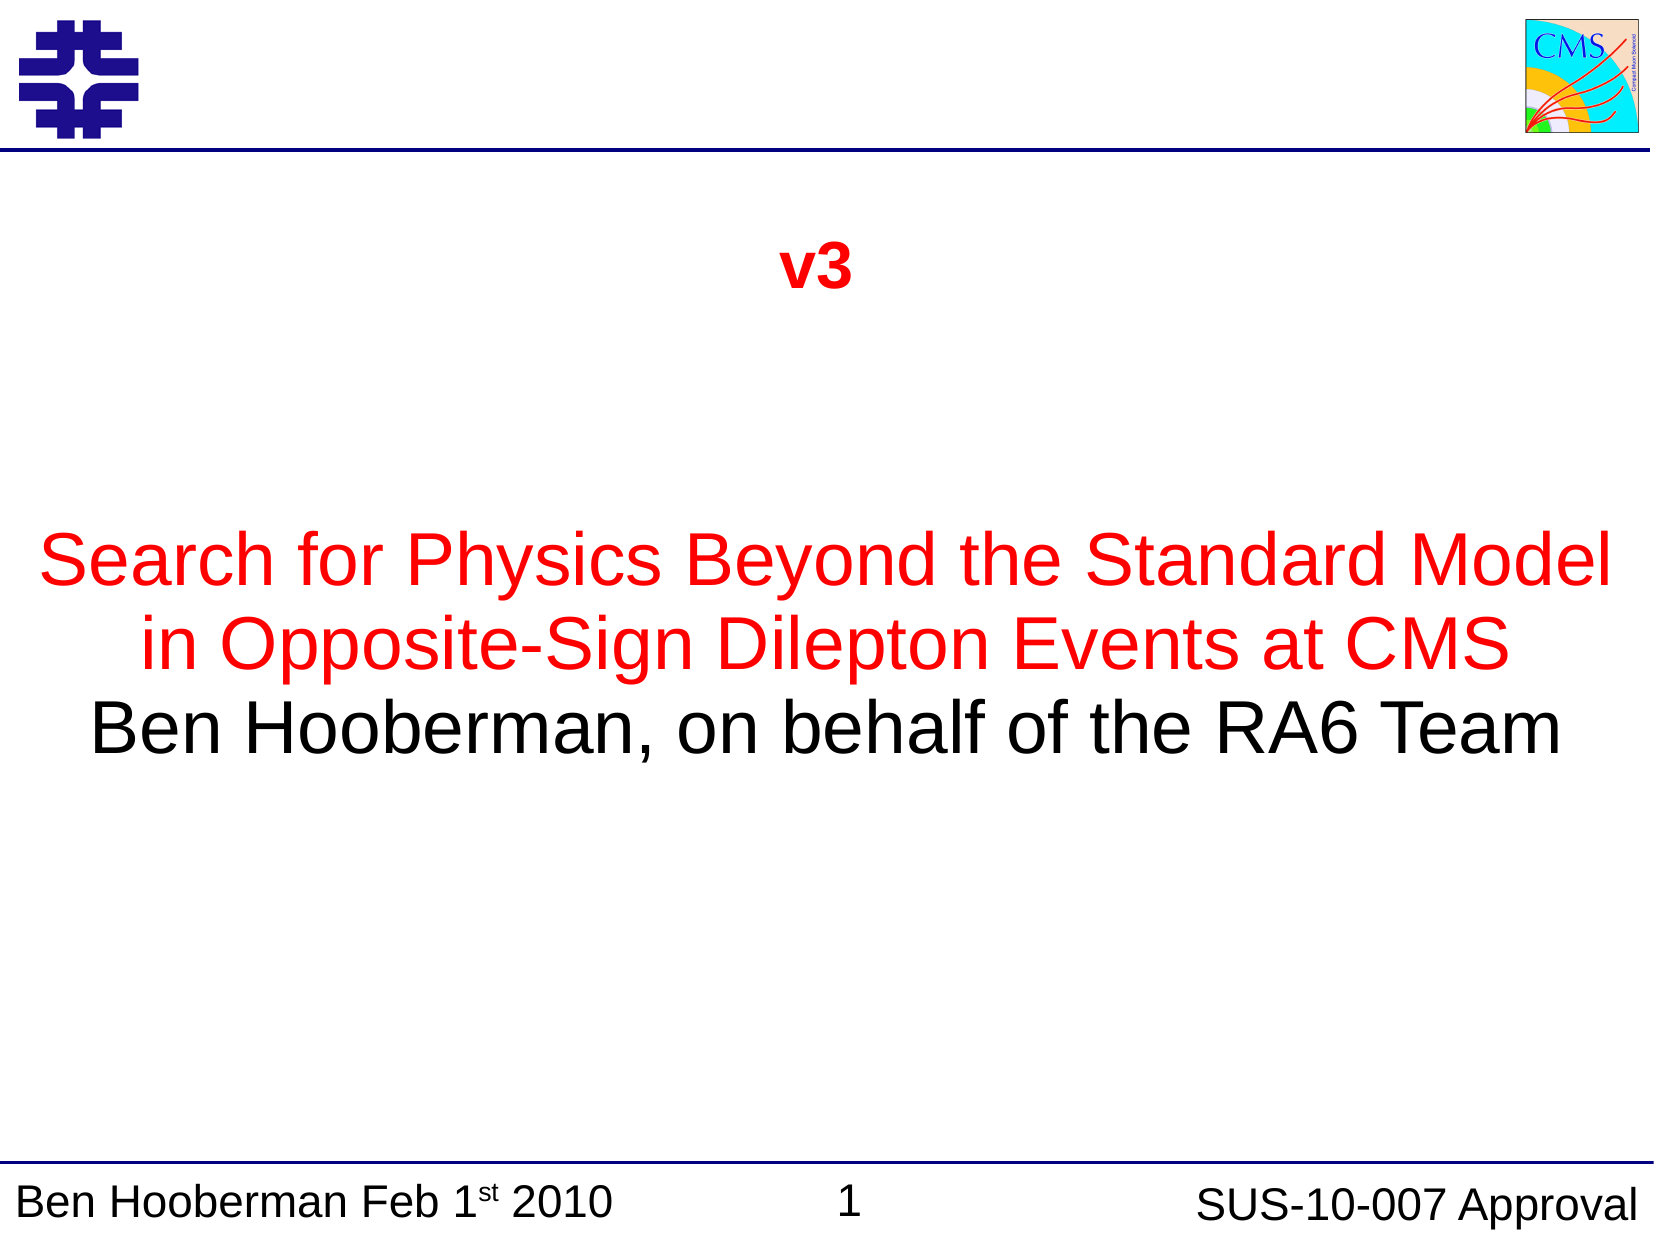

v3
# Search for Physics Beyond the Standard Model in Opposite-Sign Dilepton Events at CMS Ben Hooberman, on behalf of the RA6 Team
1